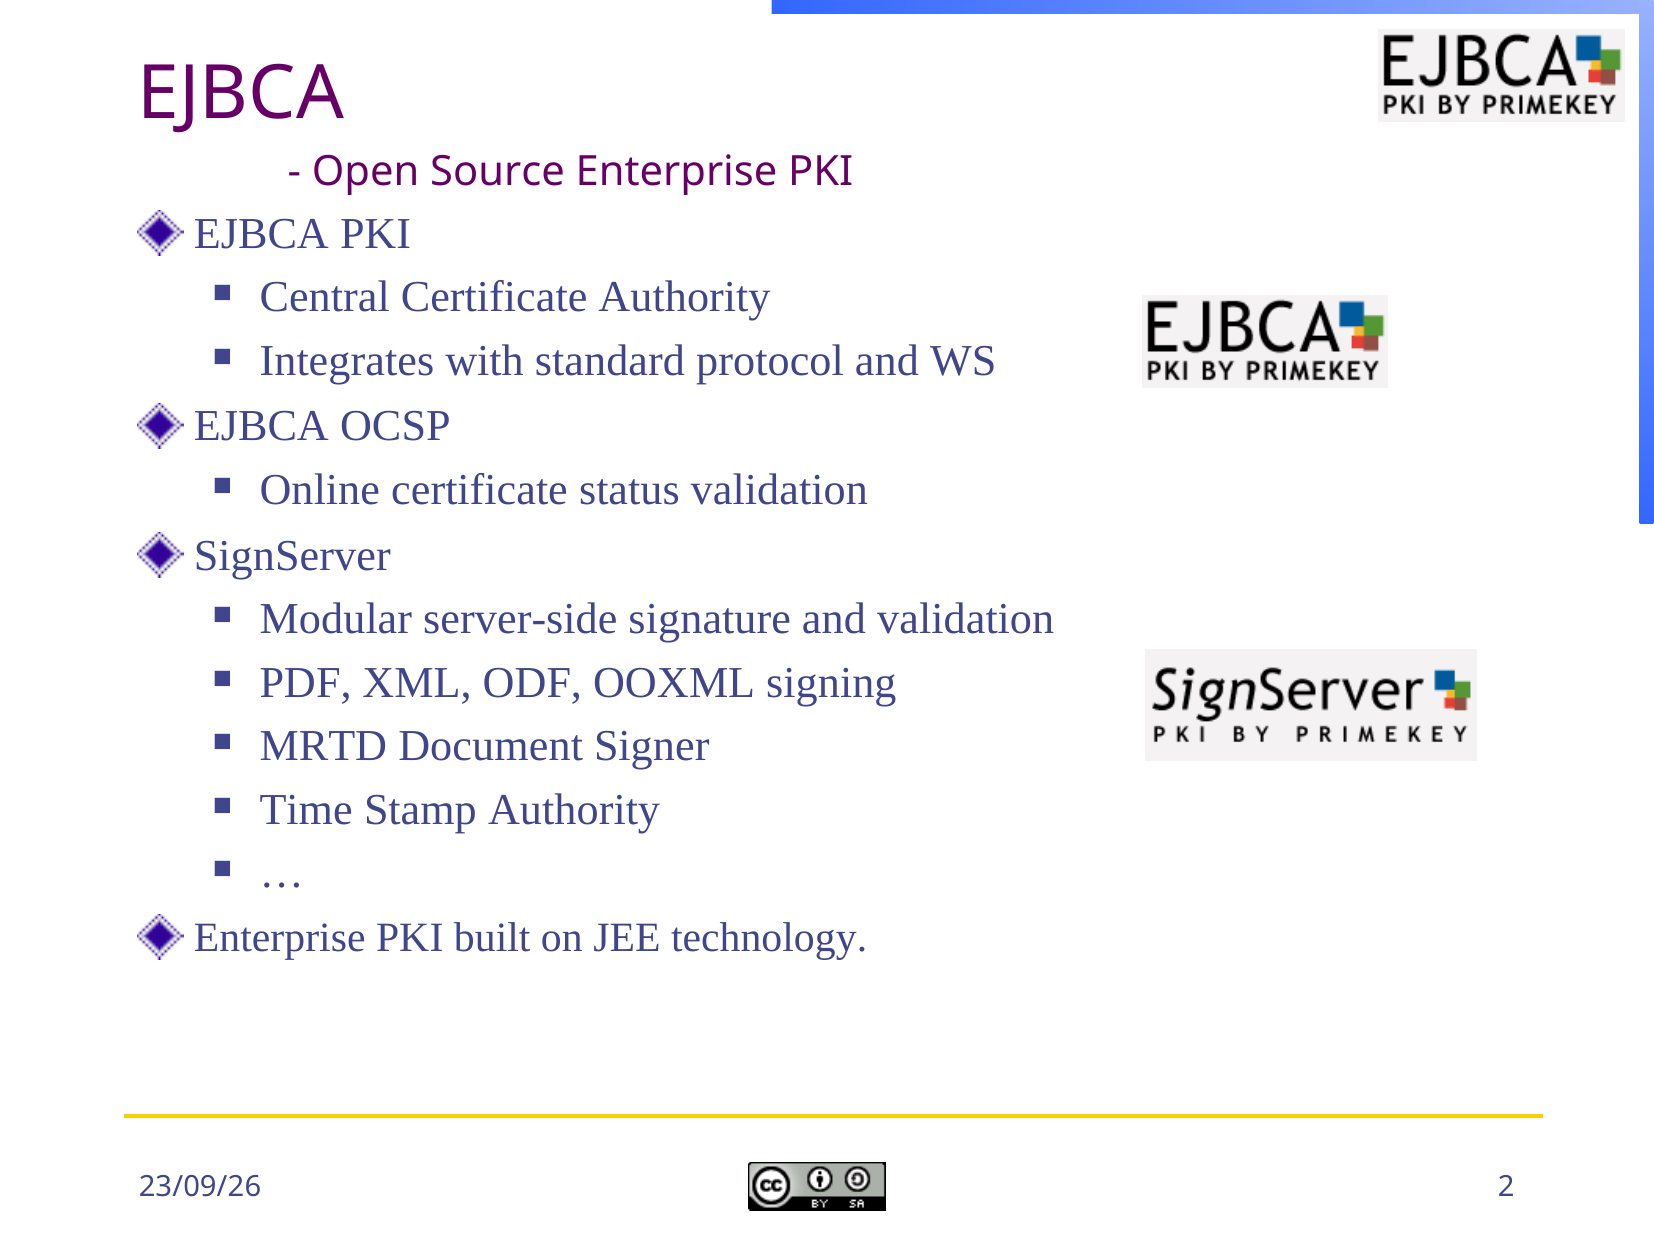

# EJBCA - Open Source Enterprise PKI
EJBCA PKI
Central Certificate Authority
Integrates with standard protocol and WS
EJBCA OCSP
Online certificate status validation
SignServer
Modular server-side signature and validation
PDF, XML, ODF, OOXML signing
MRTD Document Signer
Time Stamp Authority
…
Enterprise PKI built on JEE technology.
2